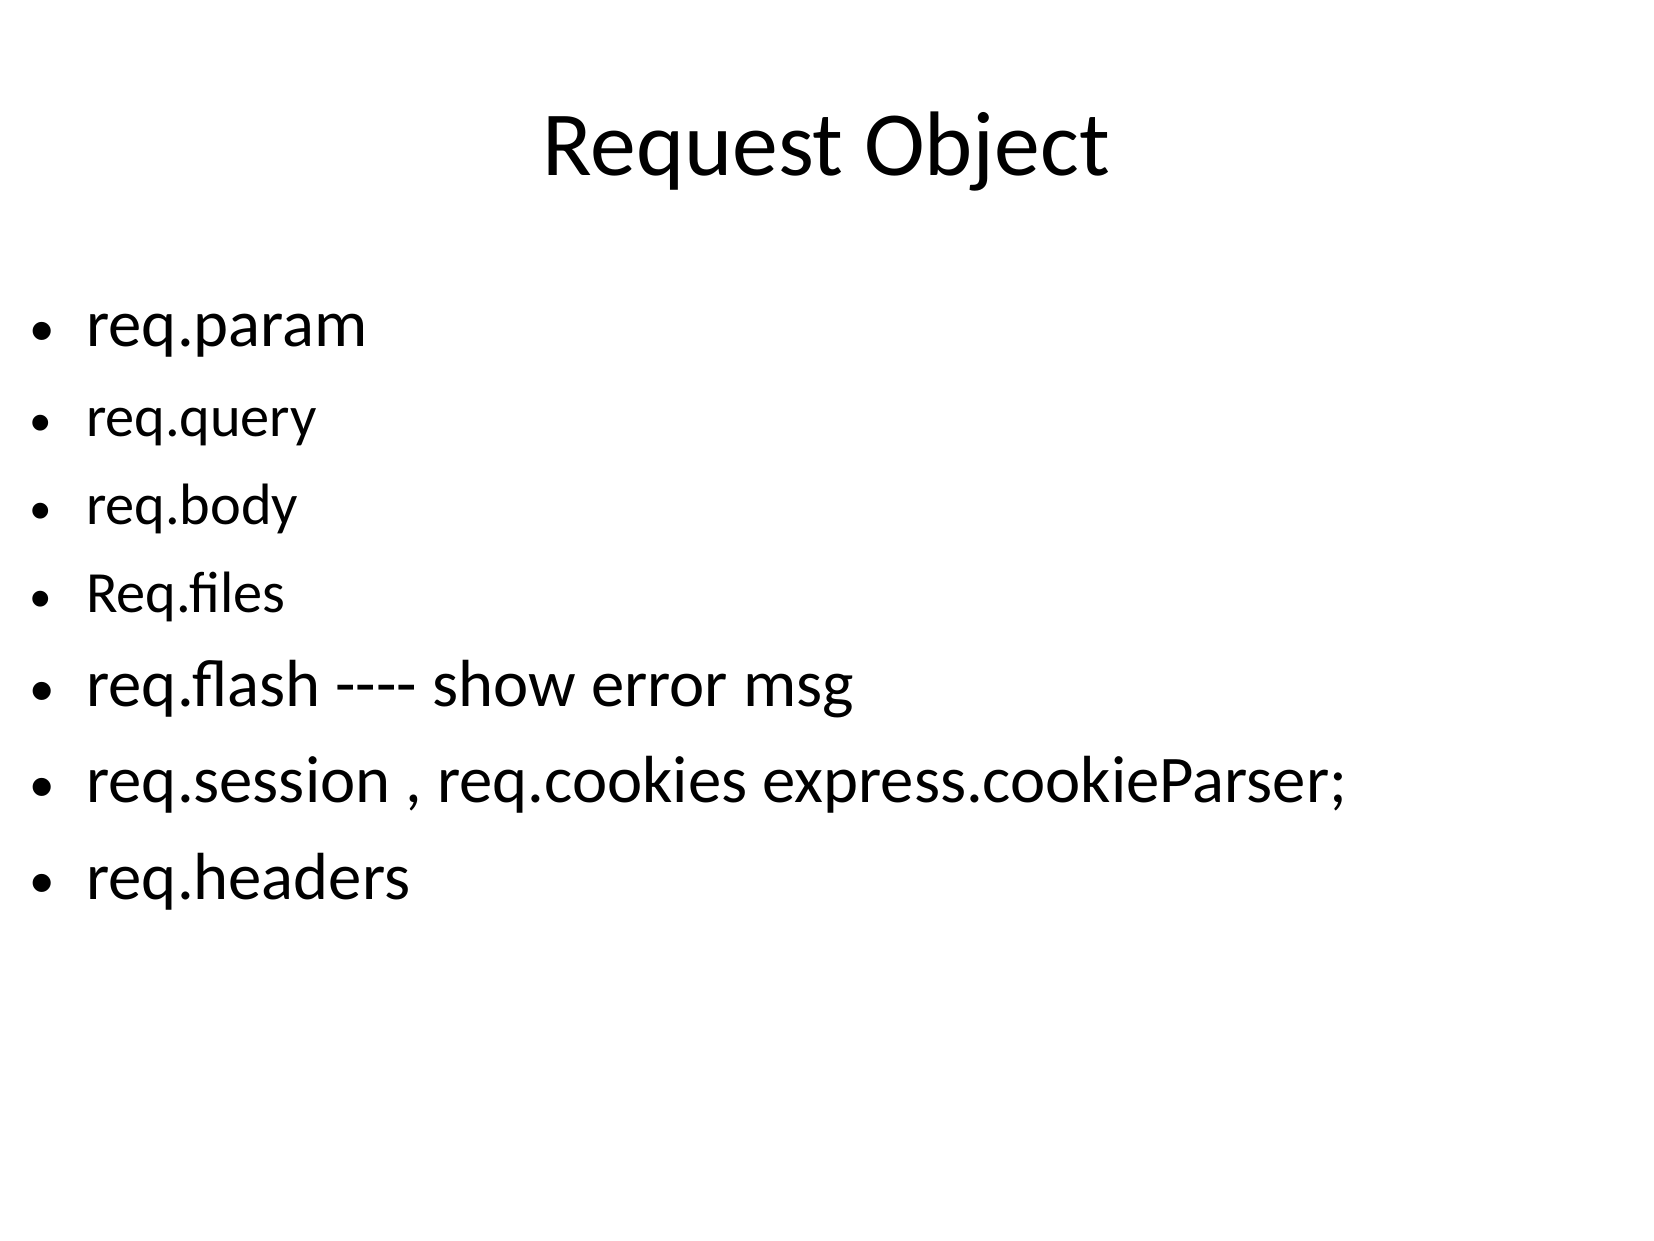

# Request Object
req.param
req.query
req.body
Req.files
req.flash ---- show error msg
req.session , req.cookies express.cookieParser;
req.headers